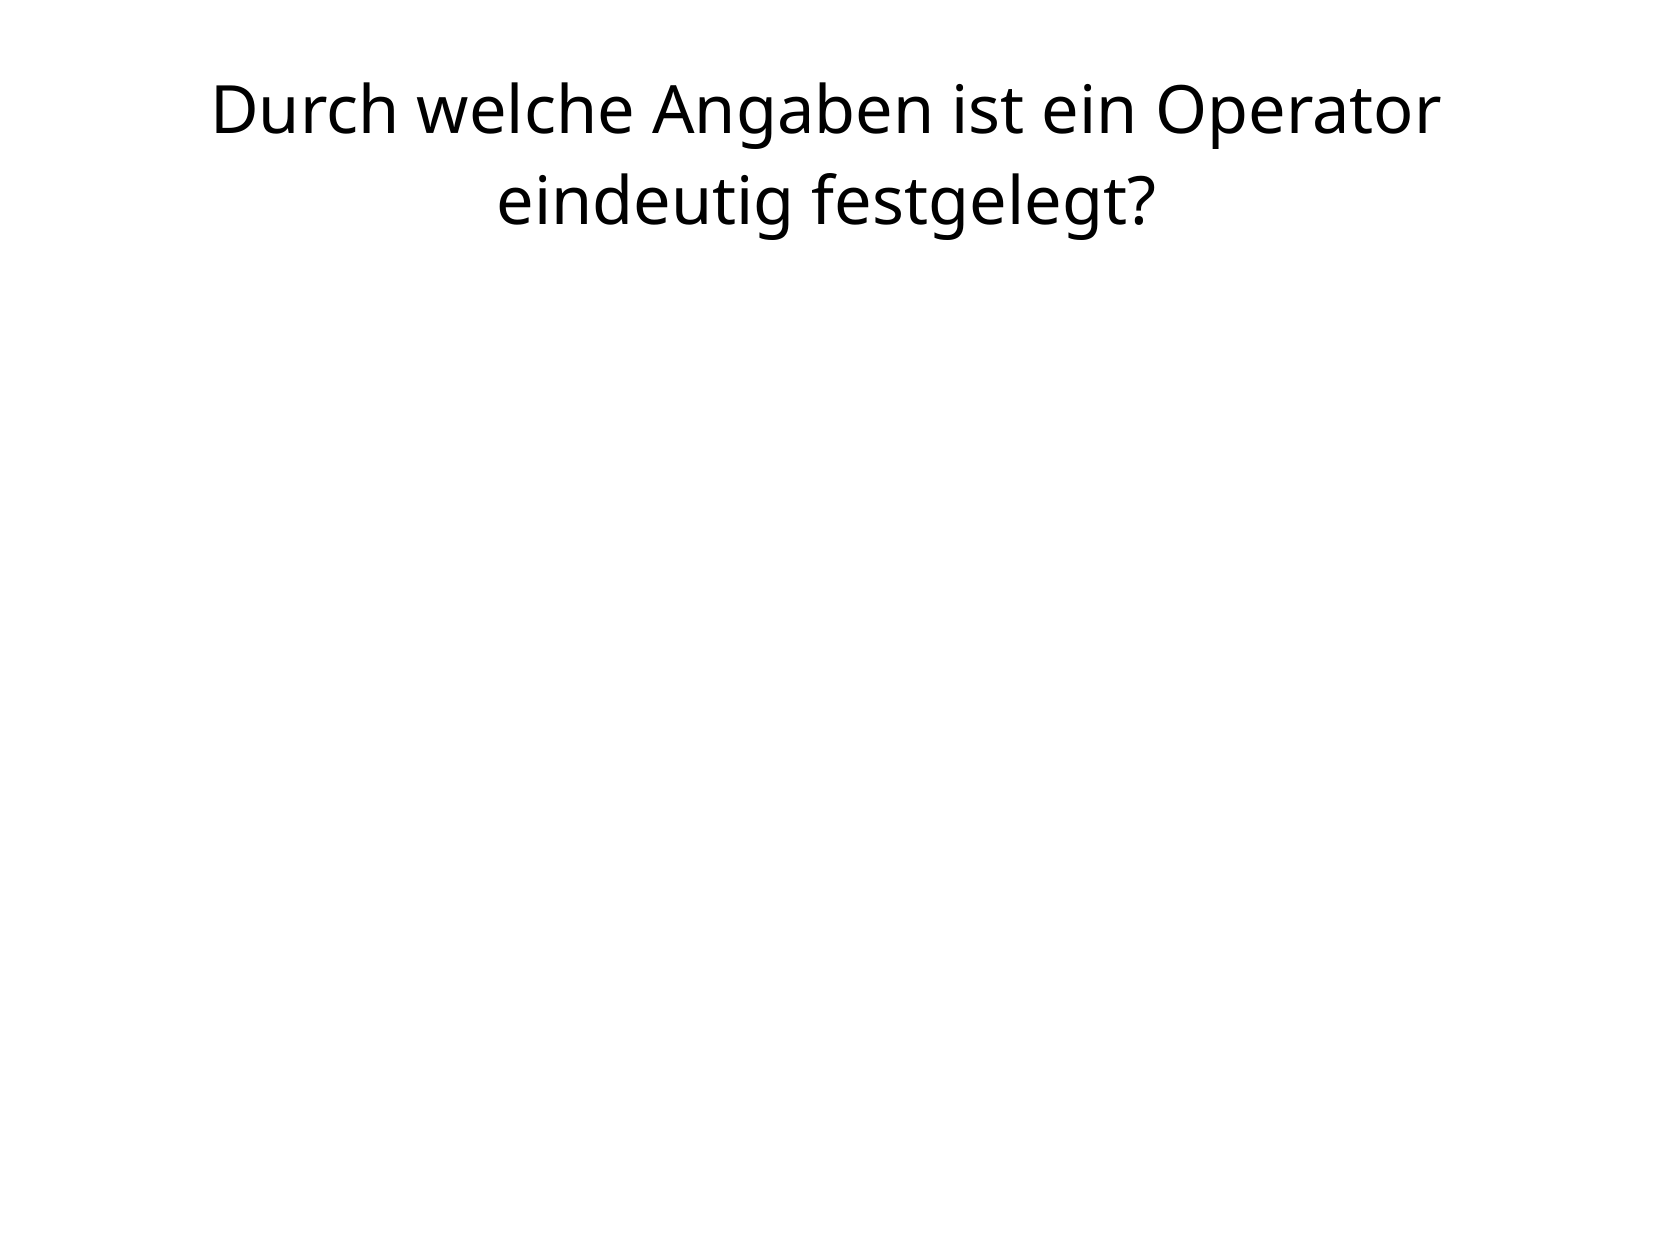

# Durch welche Angaben ist ein Operator eindeutig festgelegt?